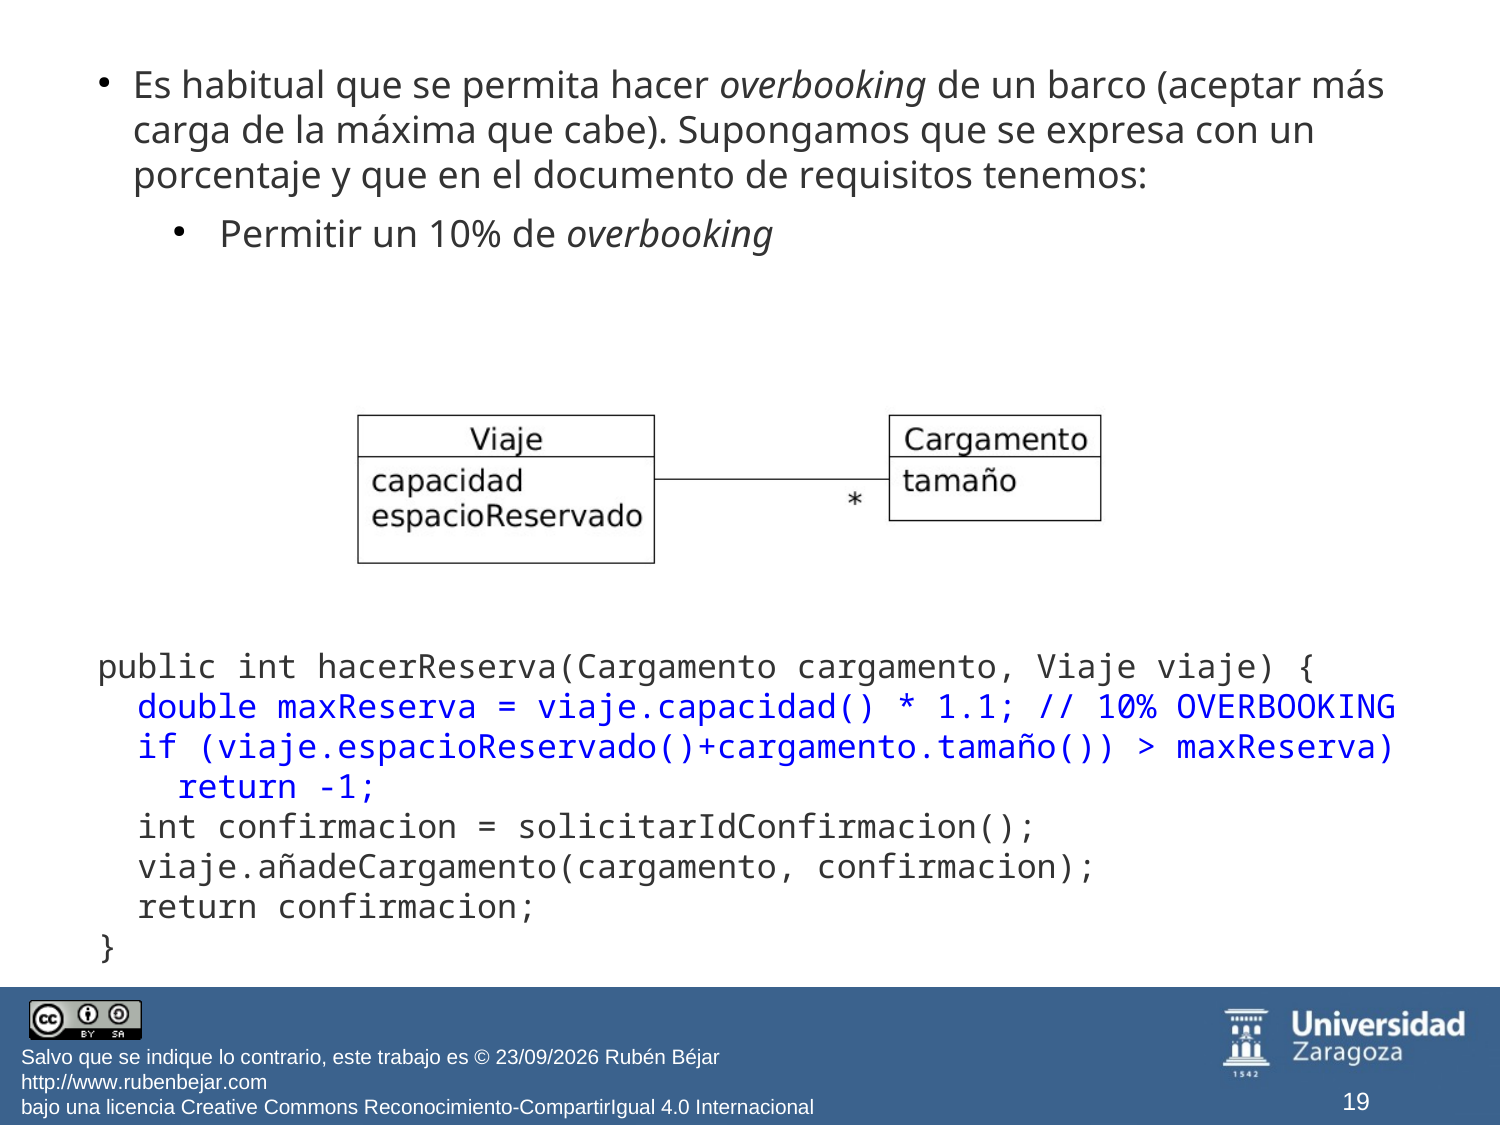

# Es habitual que se permita hacer overbooking de un barco (aceptar más carga de la máxima que cabe). Supongamos que se expresa con un porcentaje y que en el documento de requisitos tenemos:
Permitir un 10% de overbooking
public int hacerReserva(Cargamento cargamento, Viaje viaje) {
 double maxReserva = viaje.capacidad() * 1.1; // 10% OVERBOOKING
 if (viaje.espacioReservado()+cargamento.tamaño()) > maxReserva)
 return -1;
 int confirmacion = solicitarIdConfirmacion();
 viaje.añadeCargamento(cargamento, confirmacion);
 return confirmacion;
}